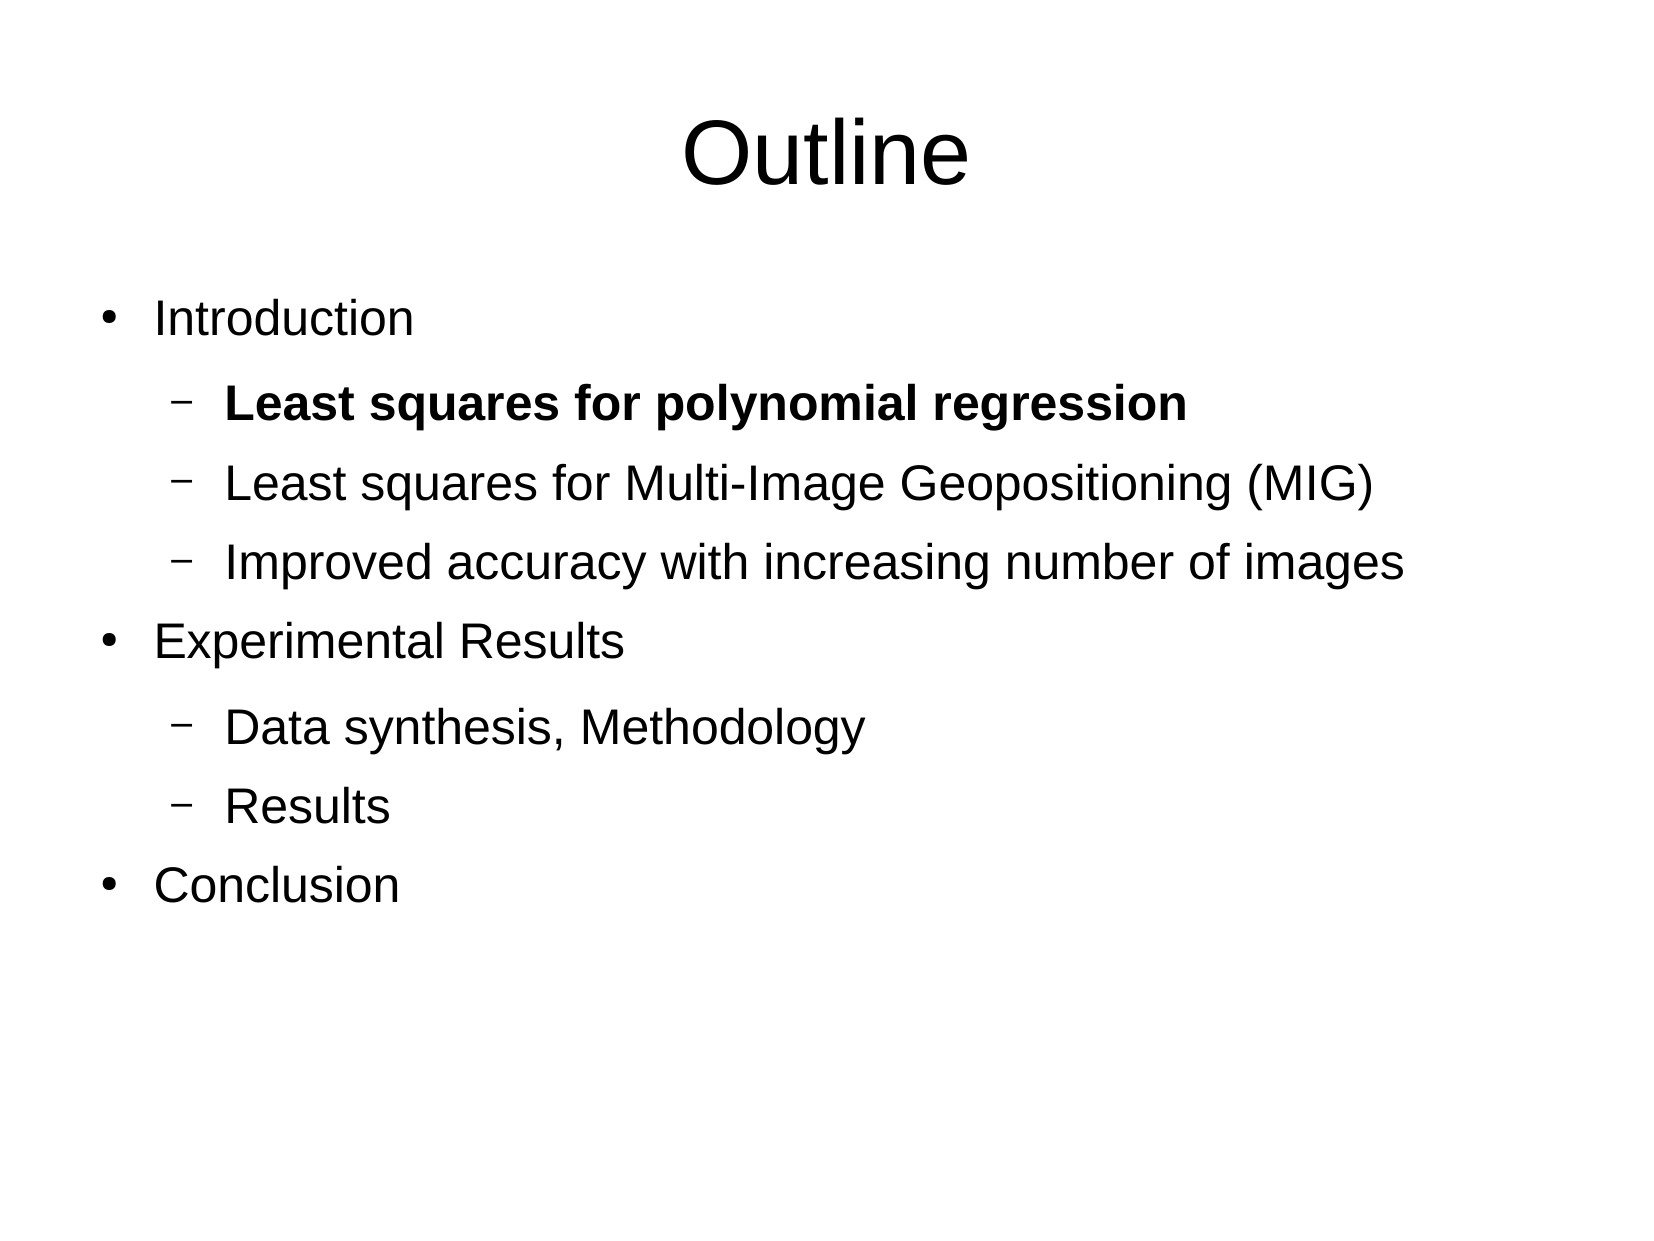

# Outline
Introduction
Least squares for polynomial regression
Least squares for Multi-Image Geopositioning (MIG)
Improved accuracy with increasing number of images
Experimental Results
Data synthesis, Methodology
Results
Conclusion